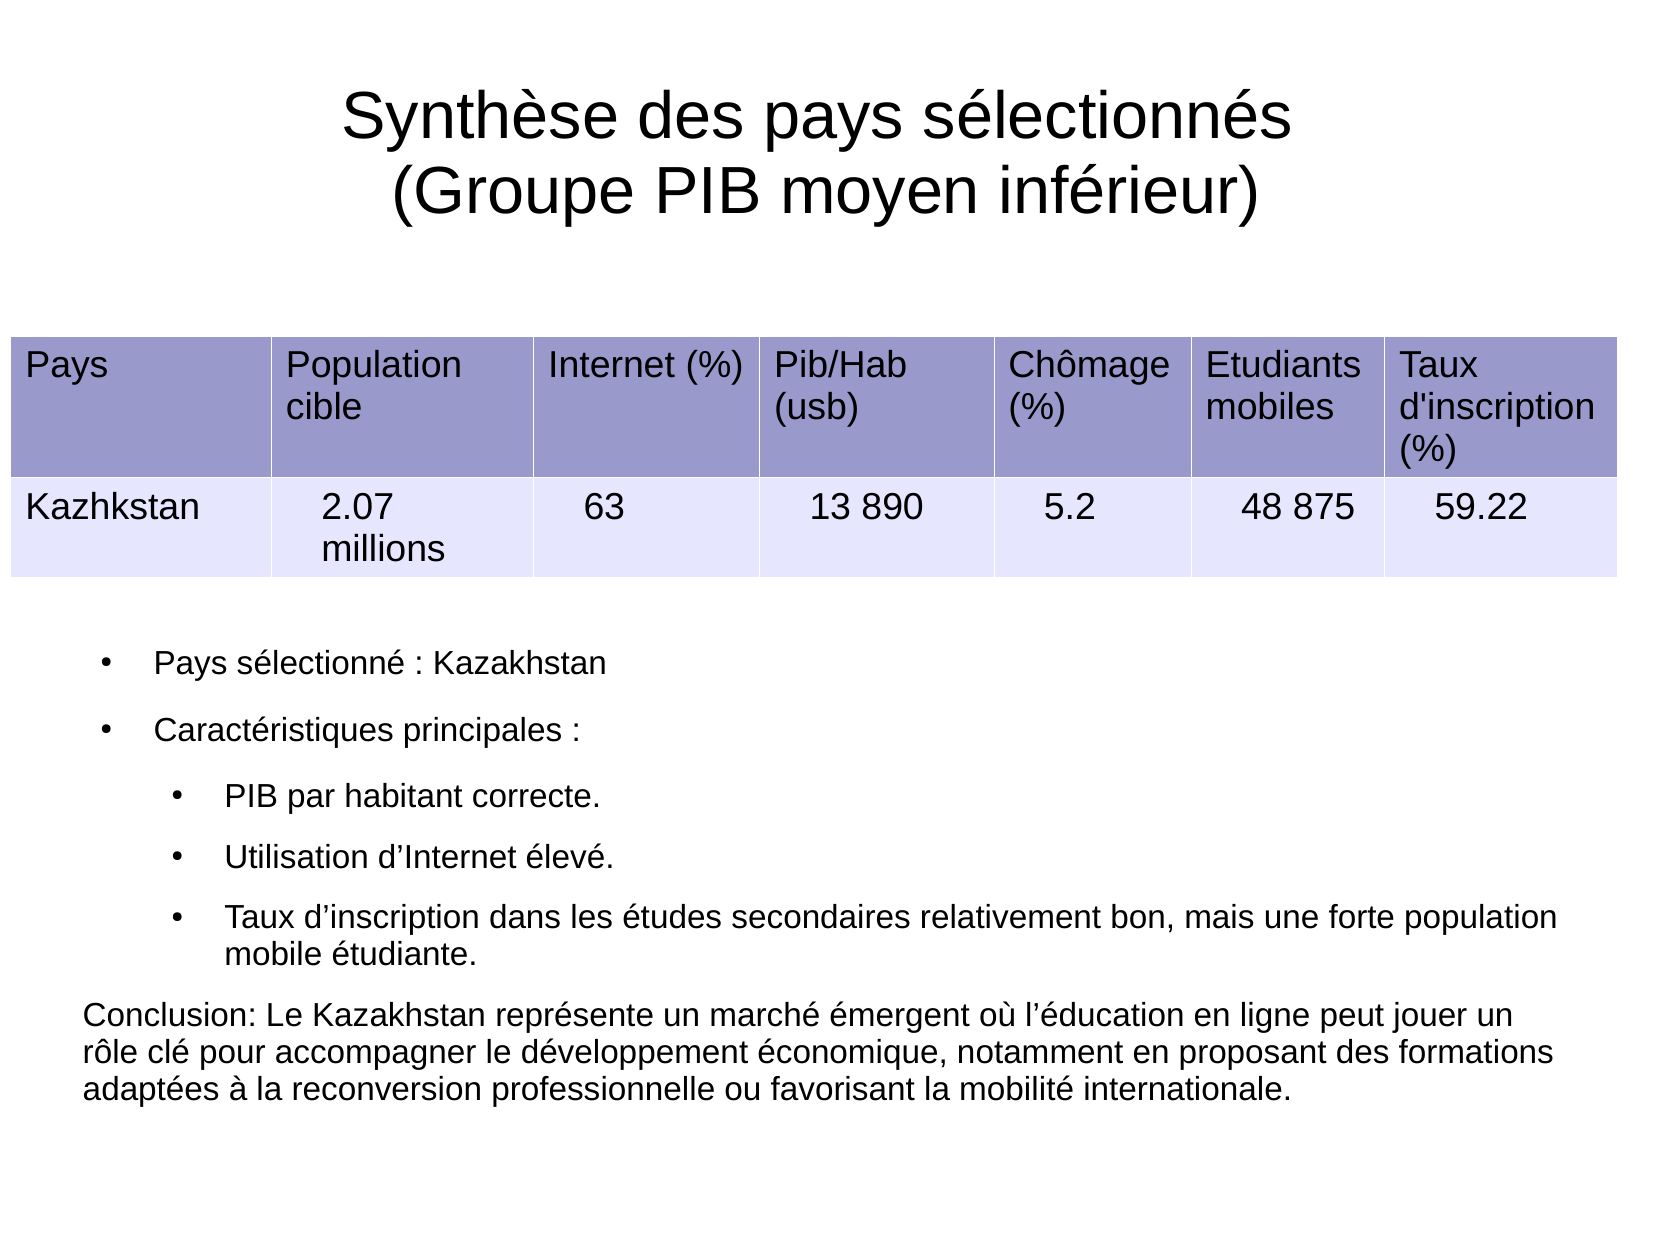

# Synthèse des pays sélectionnés (Groupe PIB moyen inférieur)
| Pays | Population cible | Internet (%) | Pib/Hab (usb) | Chômage (%) | Etudiants mobiles | Taux d'inscription (%) |
| --- | --- | --- | --- | --- | --- | --- |
| Kazhkstan | 2.07 millions | 63 | 13 890 | 5.2 | 48 875 | 59.22 |
Pays sélectionné : Kazakhstan
Caractéristiques principales :
PIB par habitant correcte.
Utilisation d’Internet élevé.
Taux d’inscription dans les études secondaires relativement bon, mais une forte population mobile étudiante.
Conclusion: Le Kazakhstan représente un marché émergent où l’éducation en ligne peut jouer un rôle clé pour accompagner le développement économique, notamment en proposant des formations adaptées à la reconversion professionnelle ou favorisant la mobilité internationale.